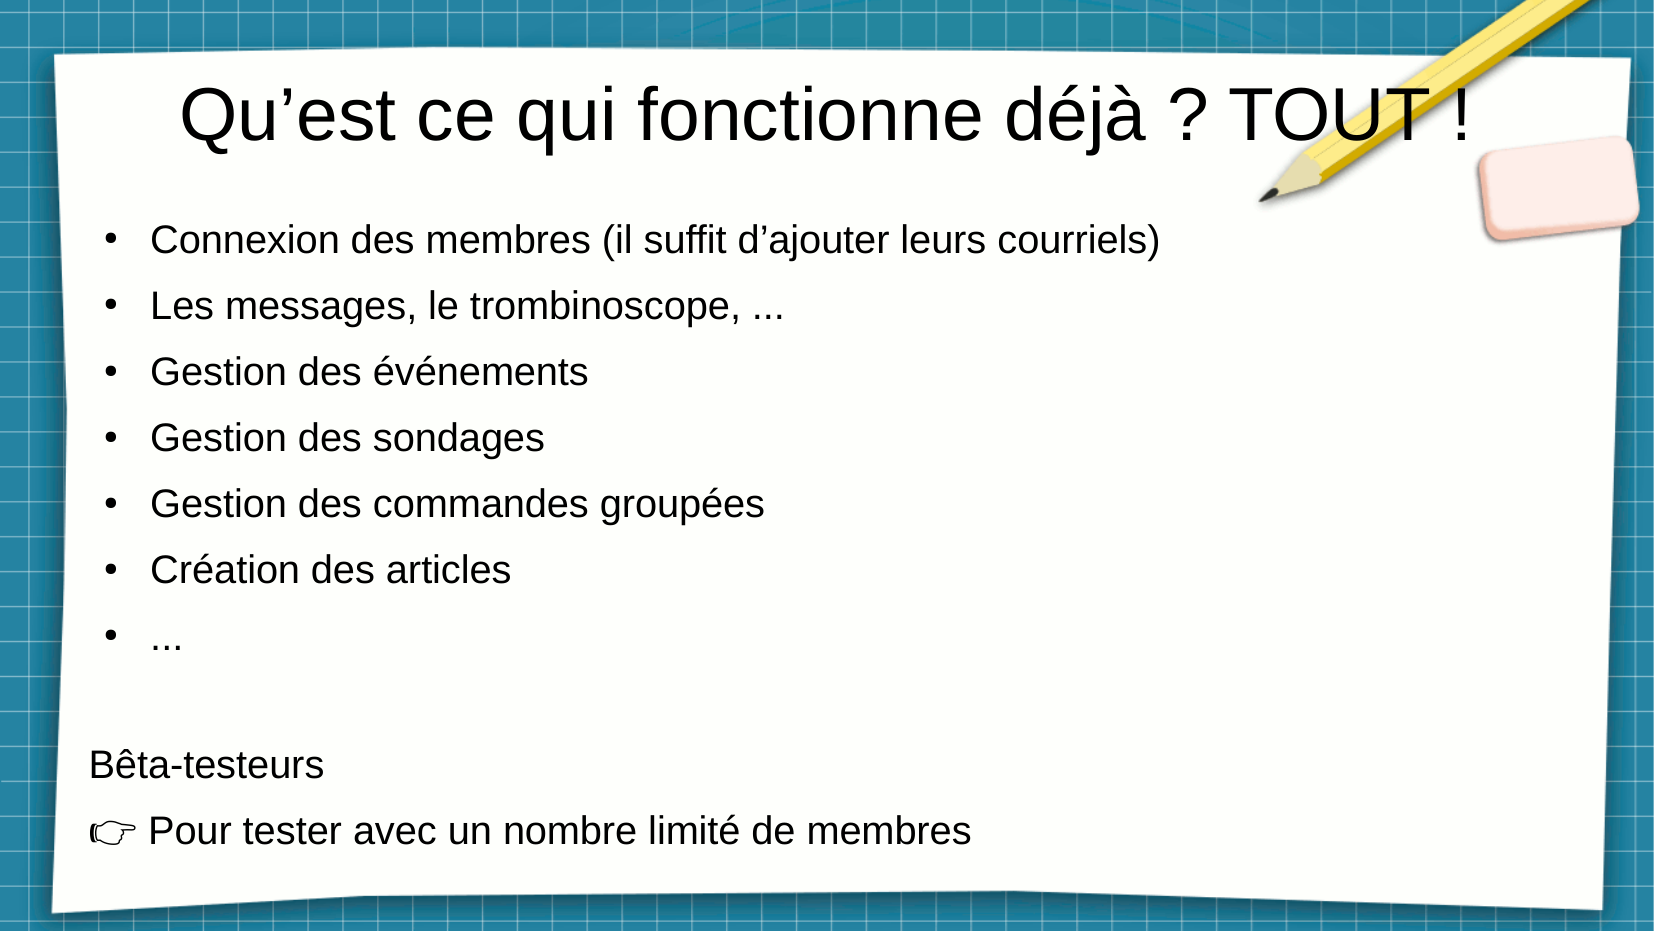

# Qu’est ce qui fonctionne déjà ? TOUT !
Connexion des membres (il suffit d’ajouter leurs courriels)
Les messages, le trombinoscope, ...
Gestion des événements
Gestion des sondages
Gestion des commandes groupées
Création des articles
...
Bêta-testeurs
👉 Pour tester avec un nombre limité de membres